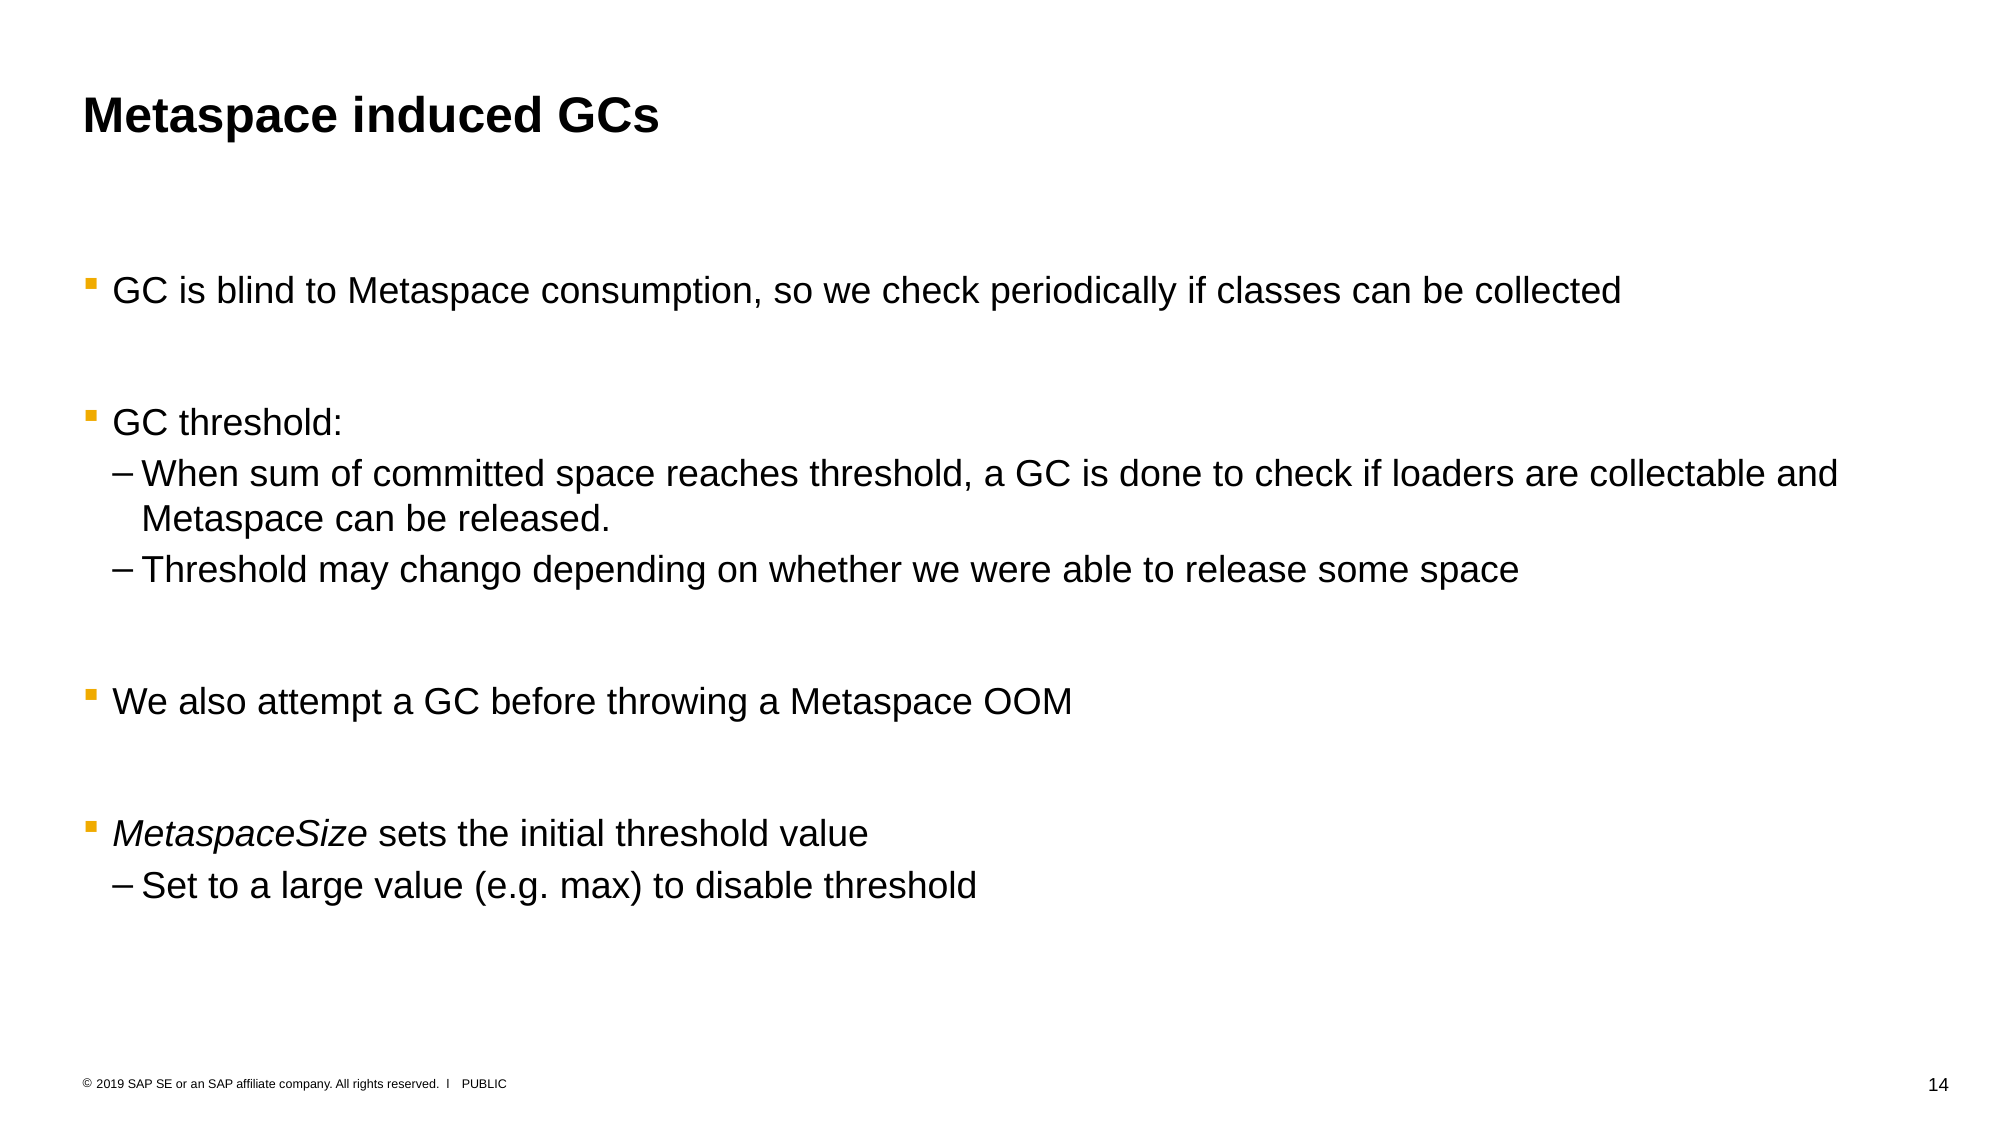

Metaspace induced GCs
# GC is blind to Metaspace consumption, so we check periodically if classes can be collected
GC threshold:
When sum of committed space reaches threshold, a GC is done to check if loaders are collectable and Metaspace can be released.
Threshold may chango depending on whether we were able to release some space
We also attempt a GC before throwing a Metaspace OOM
MetaspaceSize sets the initial threshold value
Set to a large value (e.g. max) to disable threshold